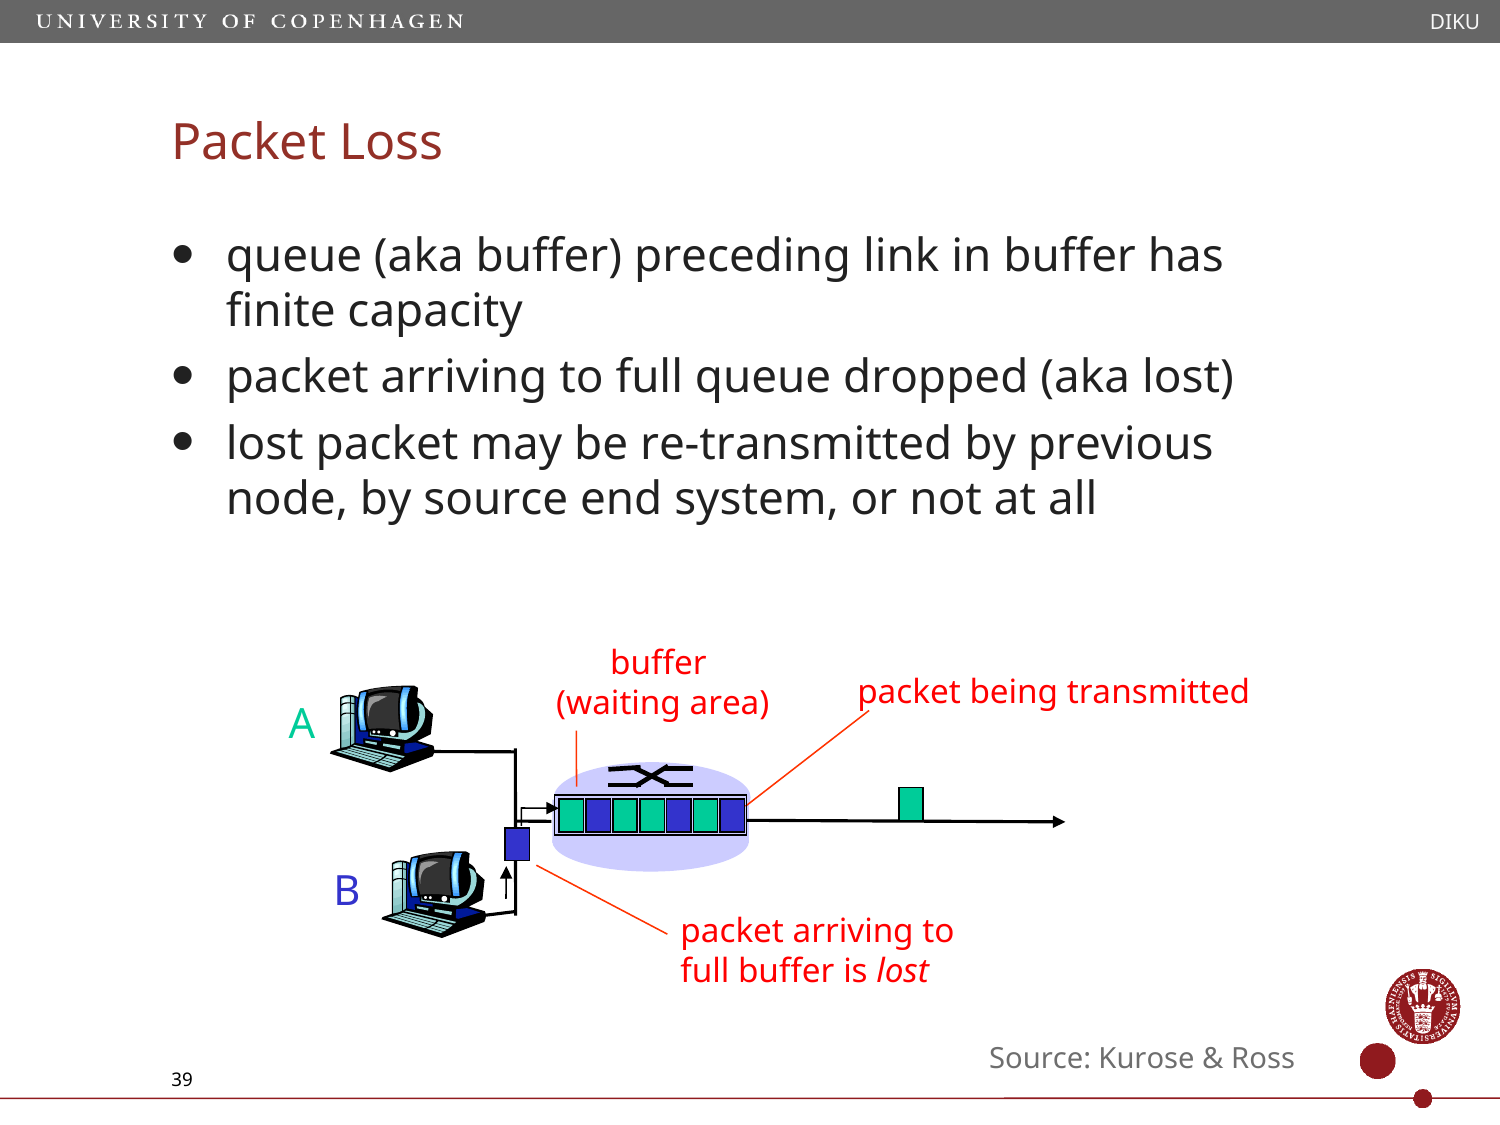

DIKU
Packet Loss
queue (aka buffer) preceding link in buffer has finite capacity
packet arriving to full queue dropped (aka lost)
lost packet may be re-transmitted by previous node, by source end system, or not at all
buffer
(waiting area)
packet being transmitted
A
B
packet arriving to
full buffer is lost
Source: Kurose & Ross